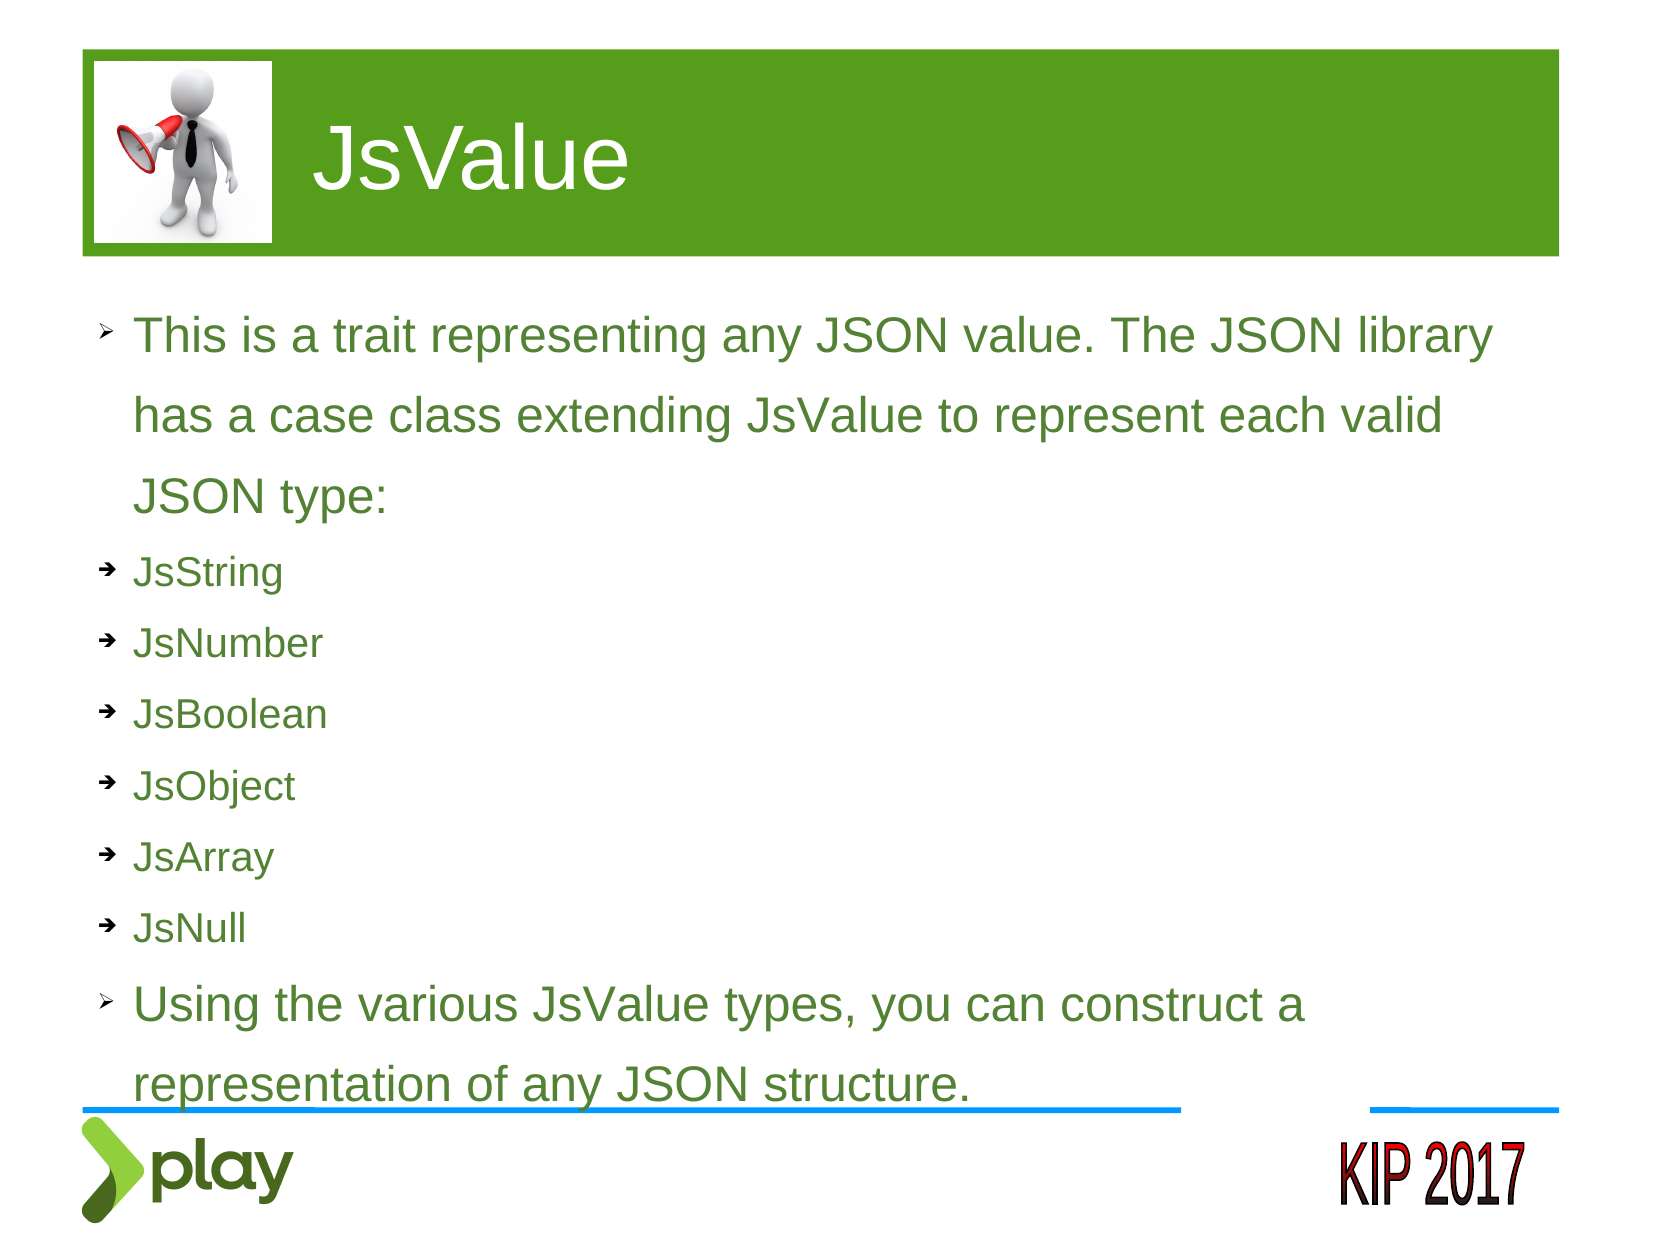

# JsValue
This is a trait representing any JSON value. The JSON library
has a case class extending JsValue to represent each valid
JSON type:
JsString
JsNumber
JsBoolean
JsObject
JsArray
JsNull
Using the various JsValue types, you can construct a
representation of any JSON structure.